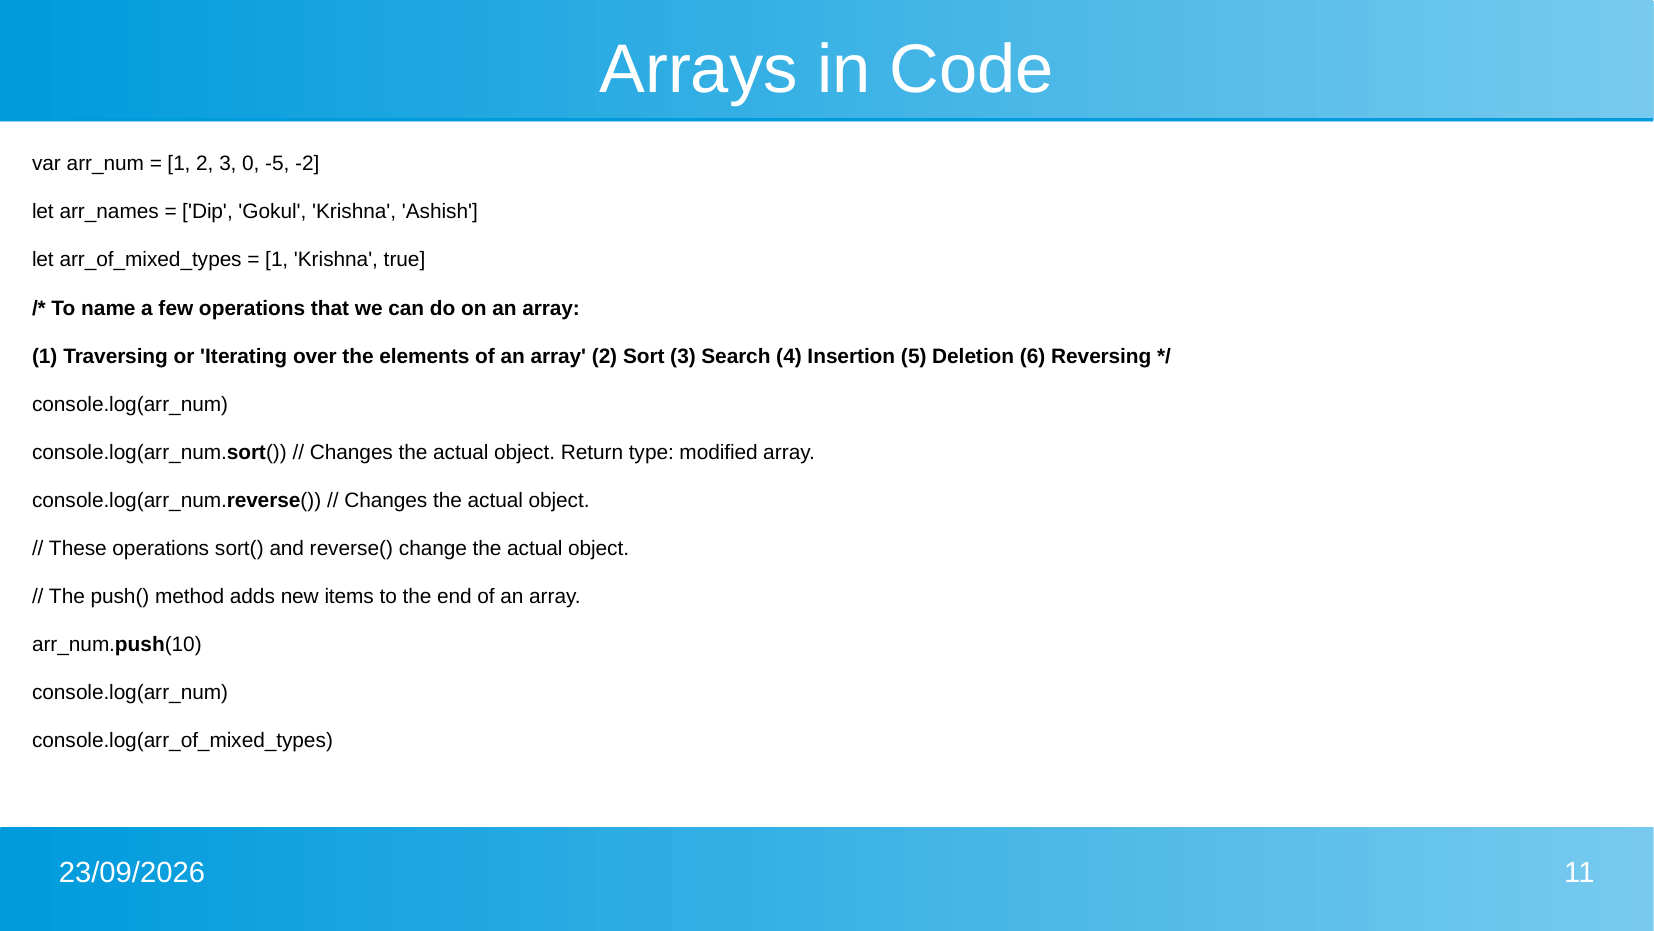

# Arrays in Code
var arr_num = [1, 2, 3, 0, -5, -2]
let arr_names = ['Dip', 'Gokul', 'Krishna', 'Ashish']
let arr_of_mixed_types = [1, 'Krishna', true]
/* To name a few operations that we can do on an array:
(1) Traversing or 'Iterating over the elements of an array' (2) Sort (3) Search (4) Insertion (5) Deletion (6) Reversing */
console.log(arr_num)
console.log(arr_num.sort()) // Changes the actual object. Return type: modified array.
console.log(arr_num.reverse()) // Changes the actual object.
// These operations sort() and reverse() change the actual object.
// The push() method adds new items to the end of an array.
arr_num.push(10)
console.log(arr_num)
console.log(arr_of_mixed_types)
11